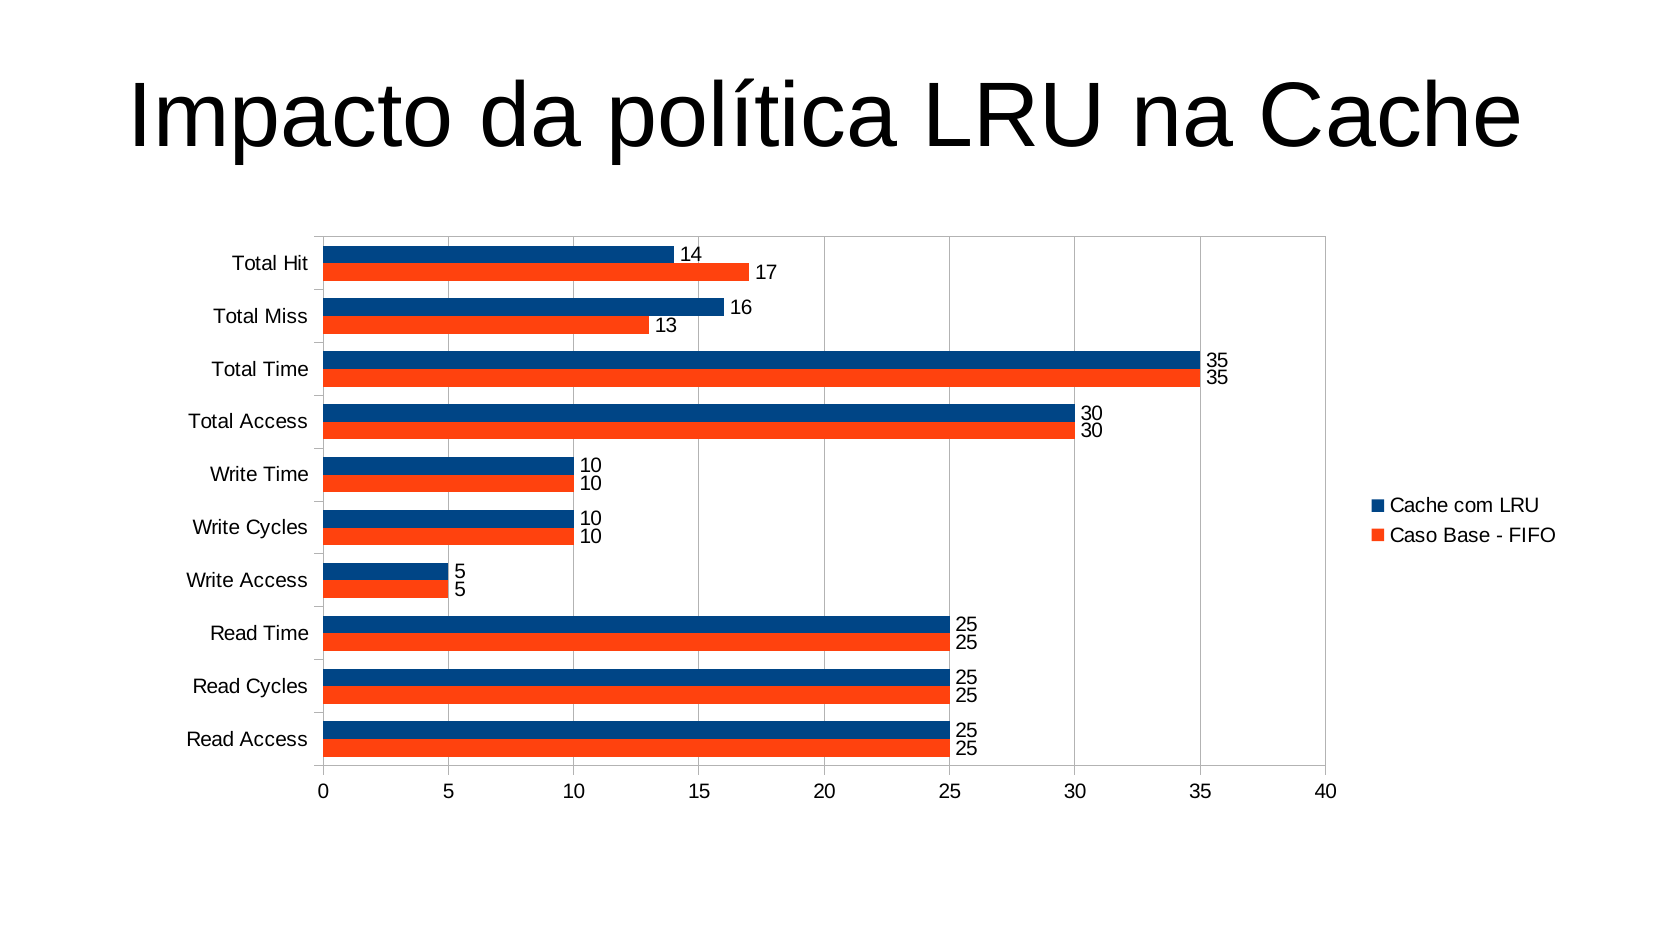

# Impacto da política LRU na Cache
### Chart
| Category | Caso Base - FIFO | Cache com LRU |
|---|---|---|
| Read Access | 25.0 | 25.0 |
| Read Cycles | 25.0 | 25.0 |
| Read Time | 25.0 | 25.0 |
| Write Access | 5.0 | 5.0 |
| Write Cycles | 10.0 | 10.0 |
| Write Time | 10.0 | 10.0 |
| Total Access | 30.0 | 30.0 |
| Total Time | 35.0 | 35.0 |
| Total Miss | 13.0 | 16.0 |
| Total Hit | 17.0 | 14.0 |